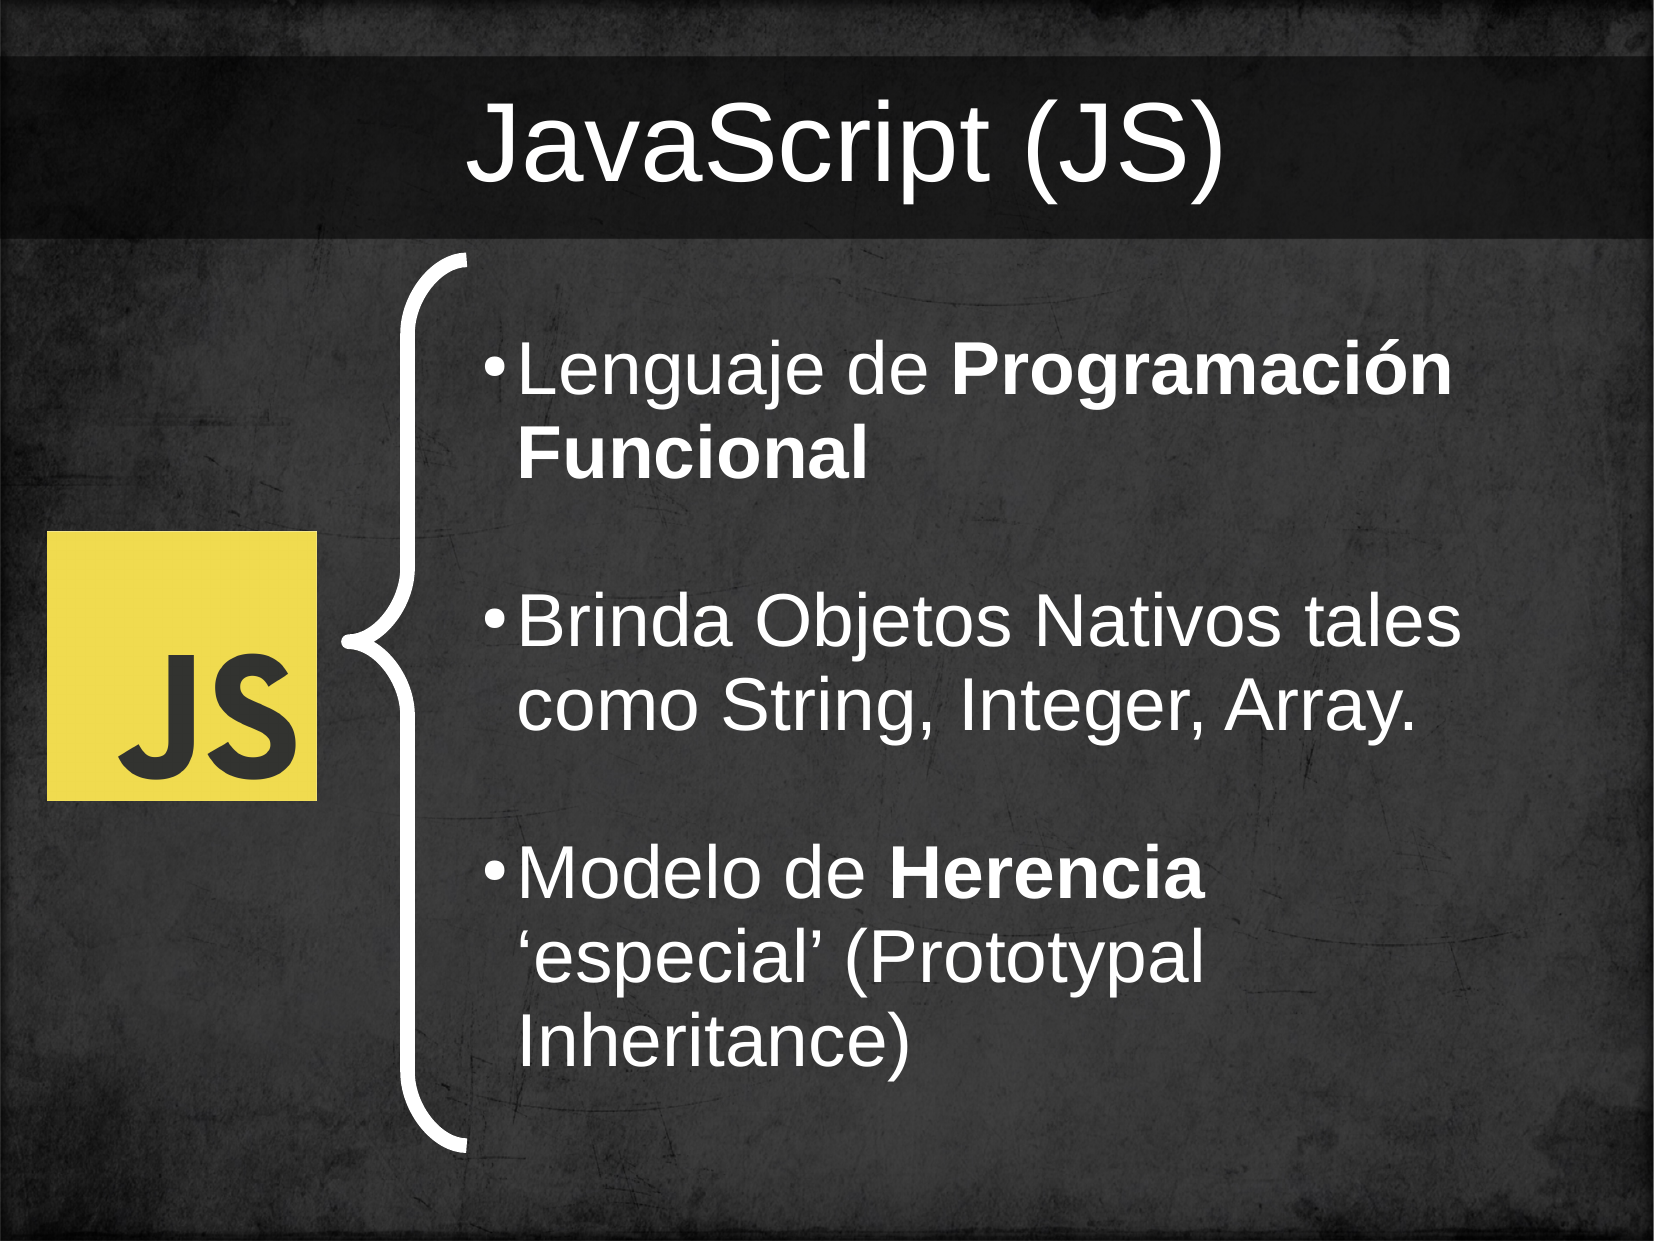

JavaScript (JS)
Lenguaje de Programación Funcional
Brinda Objetos Nativos tales como String, Integer, Array.
Modelo de Herencia ‘especial’ (Prototypal Inheritance)